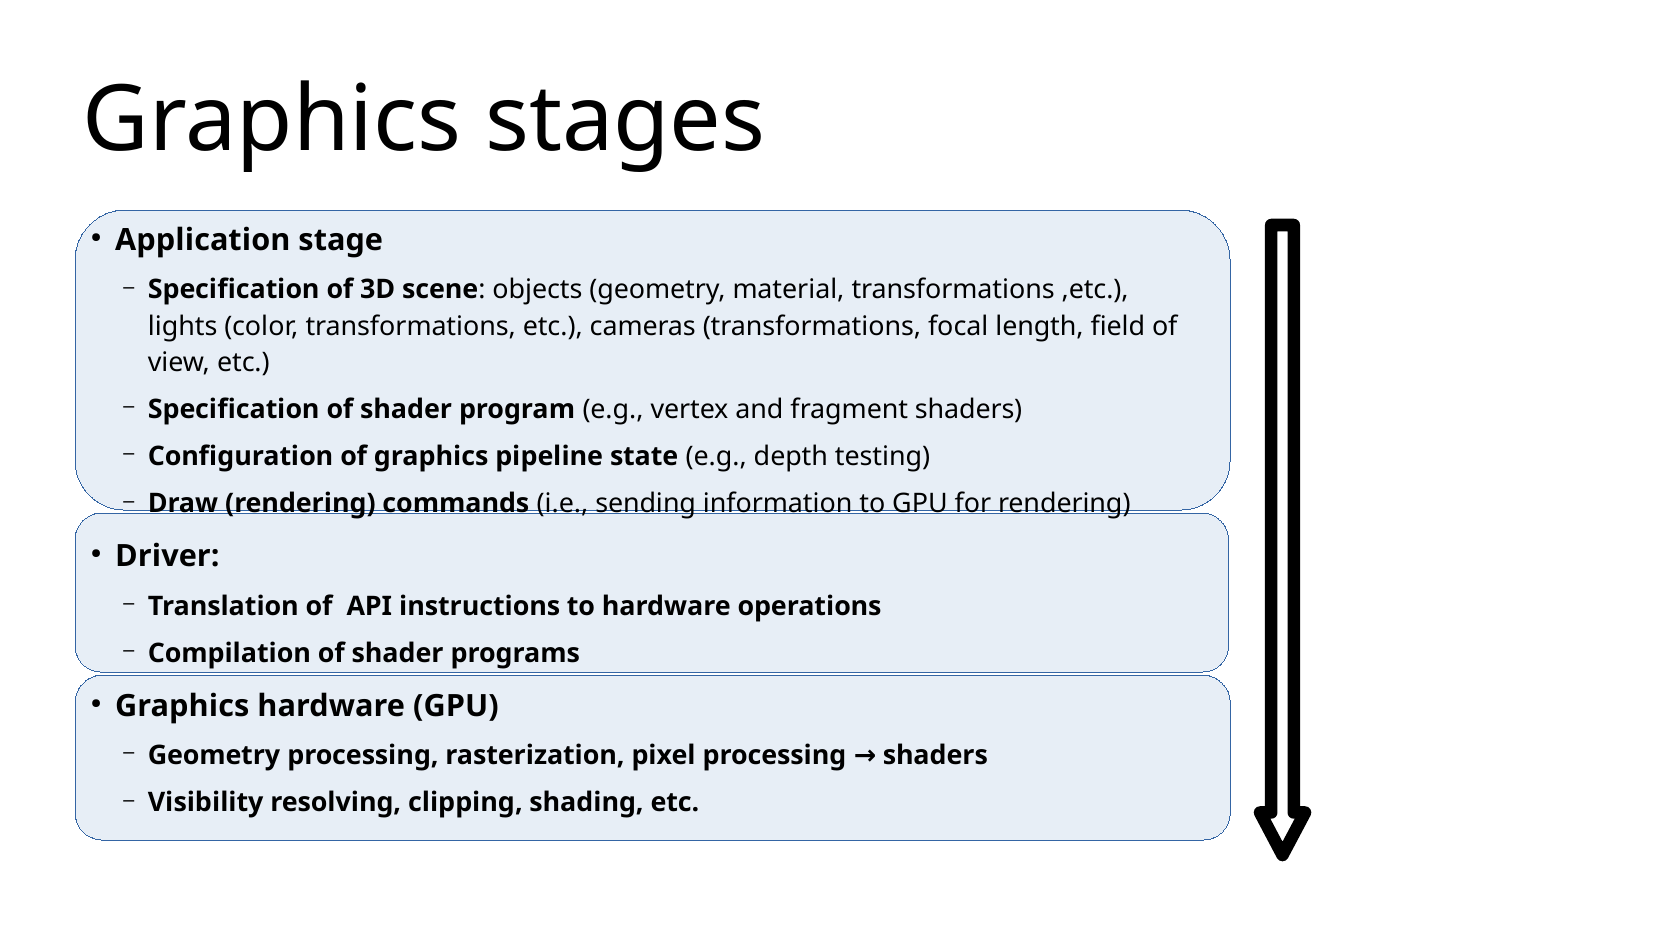

# Graphics stages
Application stage
Specification of 3D scene: objects (geometry, material, transformations ,etc.), lights (color, transformations, etc.), cameras (transformations, focal length, field of view, etc.)
Specification of shader program (e.g., vertex and fragment shaders)
Configuration of graphics pipeline state (e.g., depth testing)
Draw (rendering) commands (i.e., sending information to GPU for rendering)
Driver:
Translation of API instructions to hardware operations
Compilation of shader programs
Graphics hardware (GPU)
Geometry processing, rasterization, pixel processing → shaders
Visibility resolving, clipping, shading, etc.